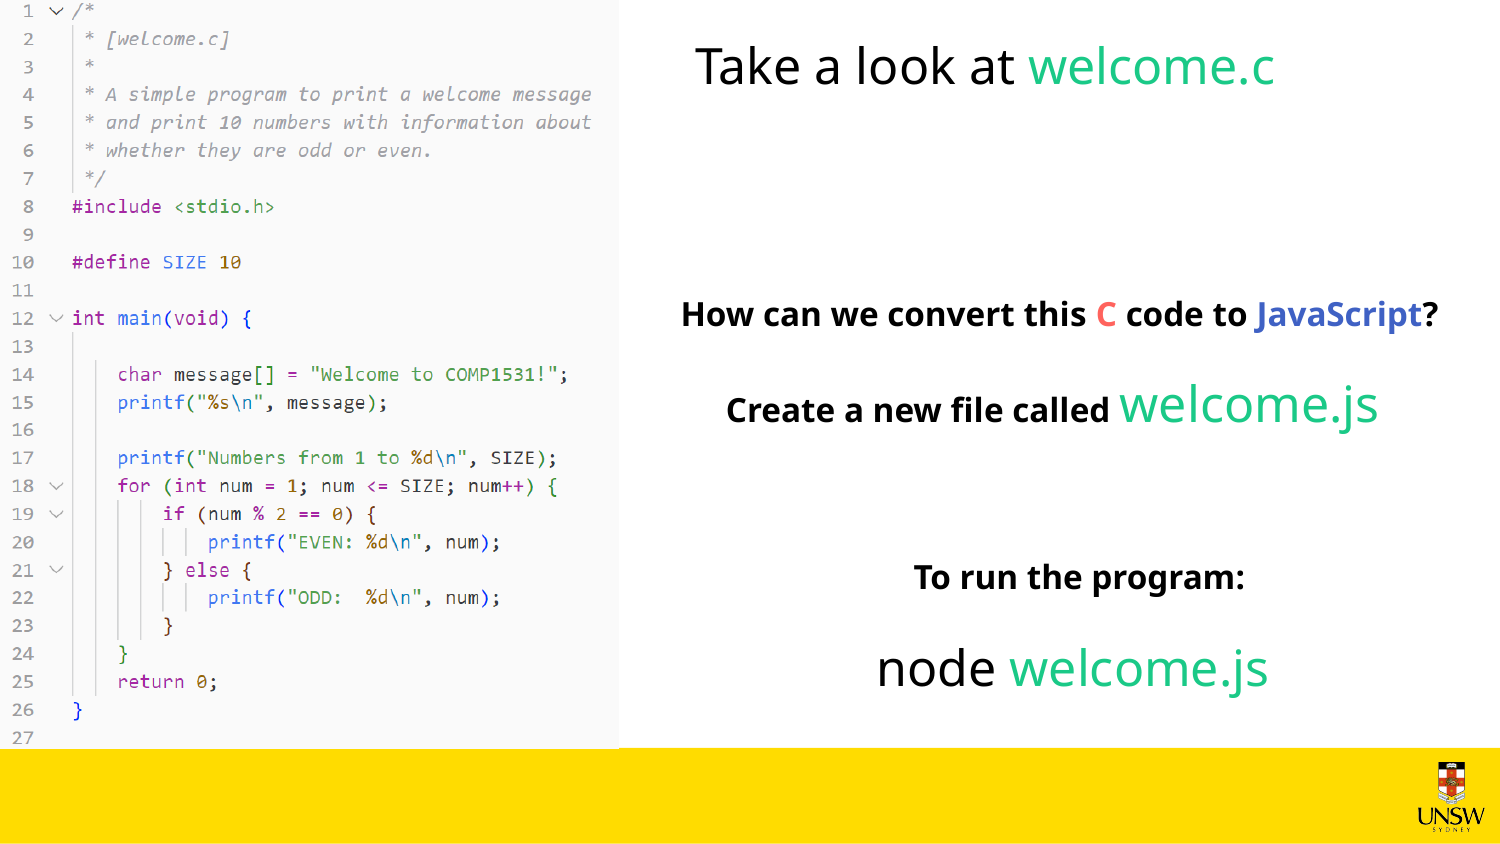

Take a look at welcome.c
How can we convert this C code to JavaScript?
Create a new file called welcome.js
To run the program:
node welcome.js